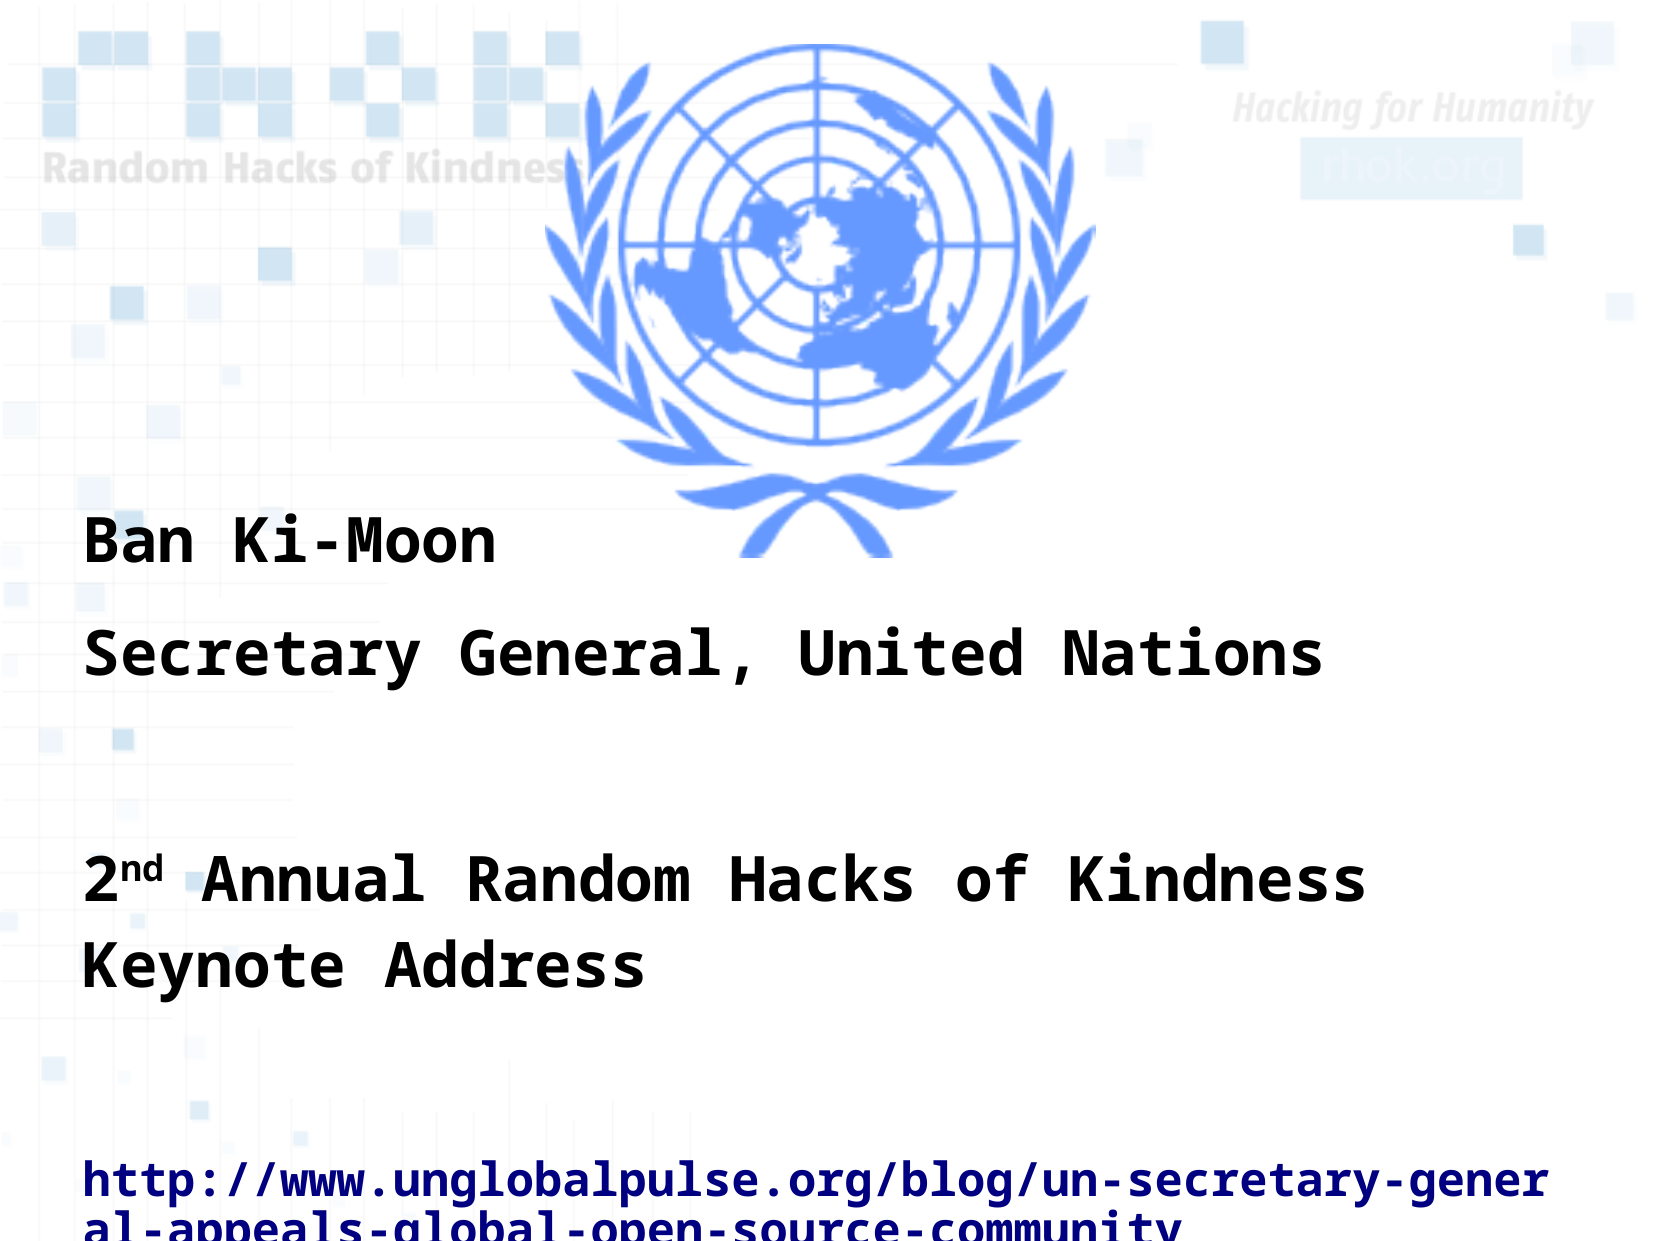

# Ban Ki-Moon
Secretary General, United Nations
2nd Annual Random Hacks of Kindness Keynote Address
http://www.unglobalpulse.org/blog/un-secretary-general-appeals-global-open-source-community